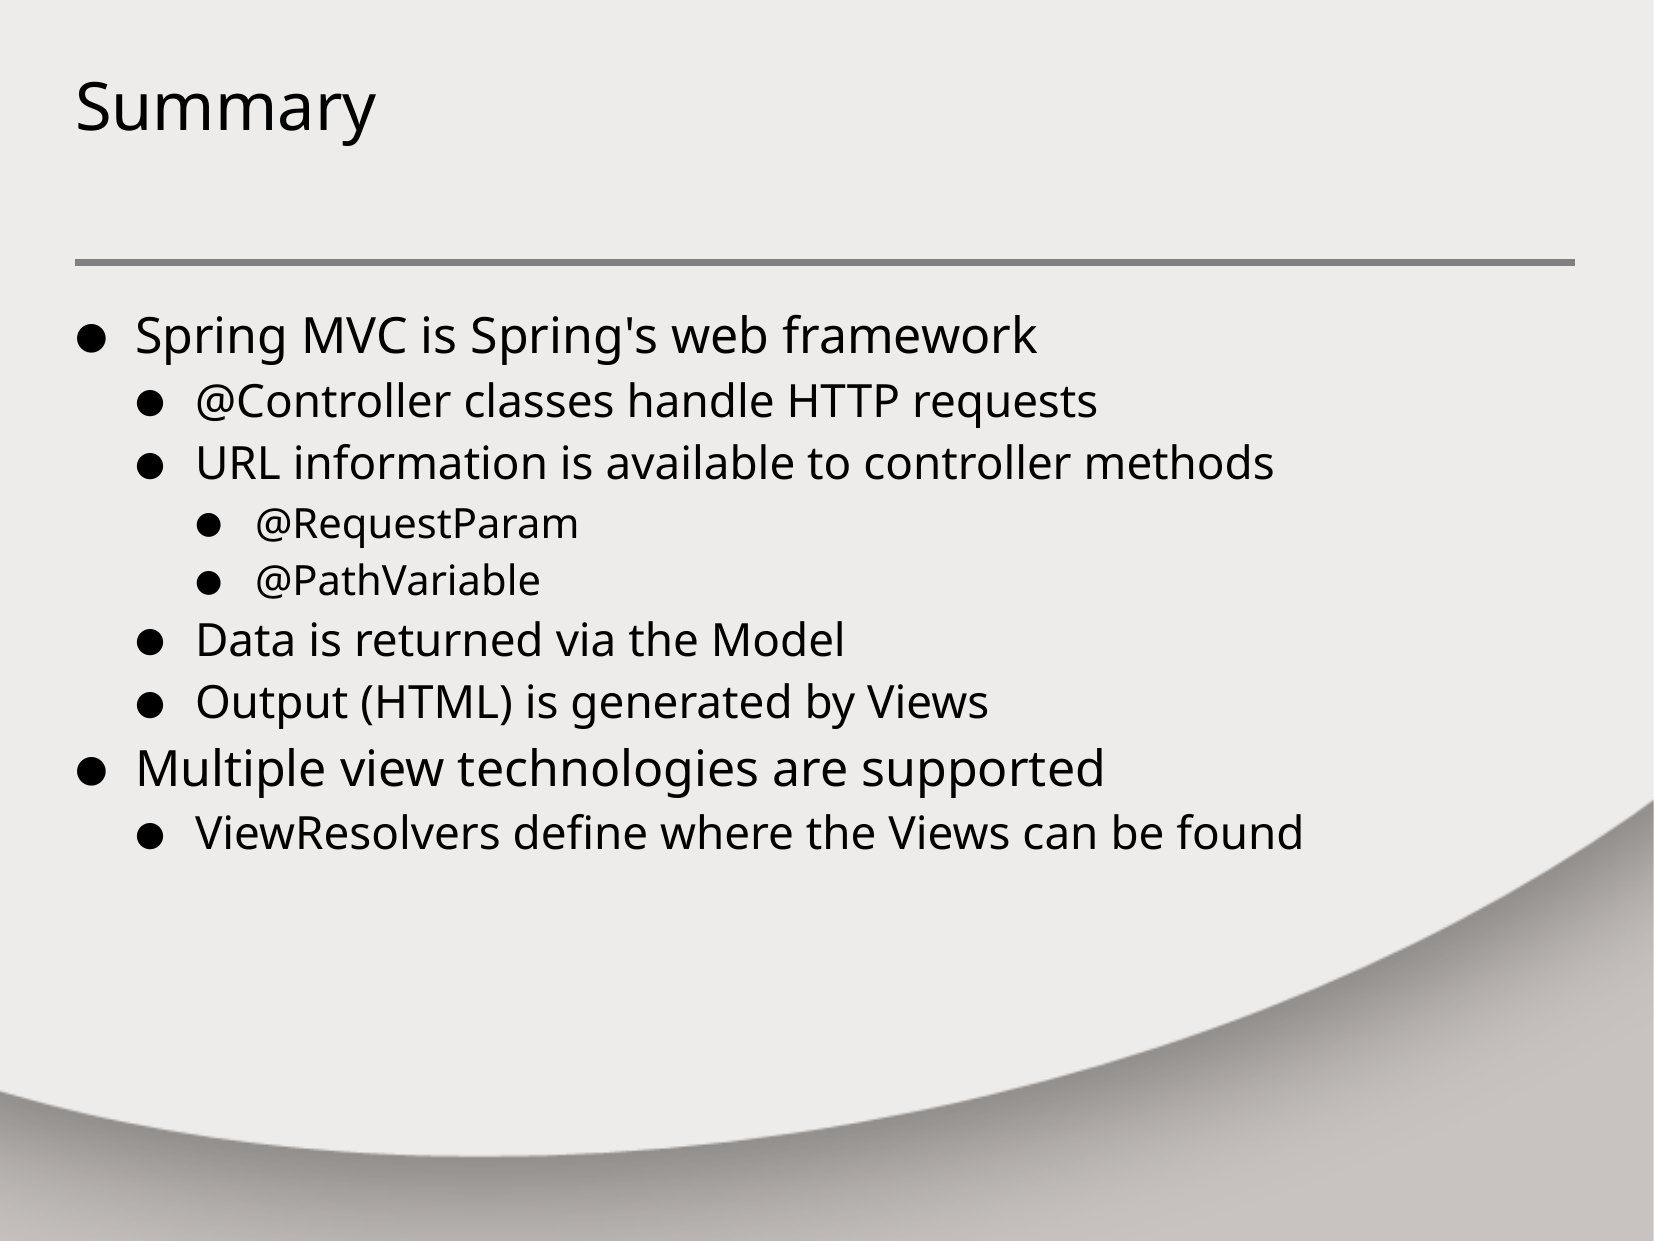

# Summary
Spring MVC is Spring's web framework
@Controller classes handle HTTP requests
URL information is available to controller methods
@RequestParam
@PathVariable
Data is returned via the Model
Output (HTML) is generated by Views
Multiple view technologies are supported
ViewResolvers define where the Views can be found